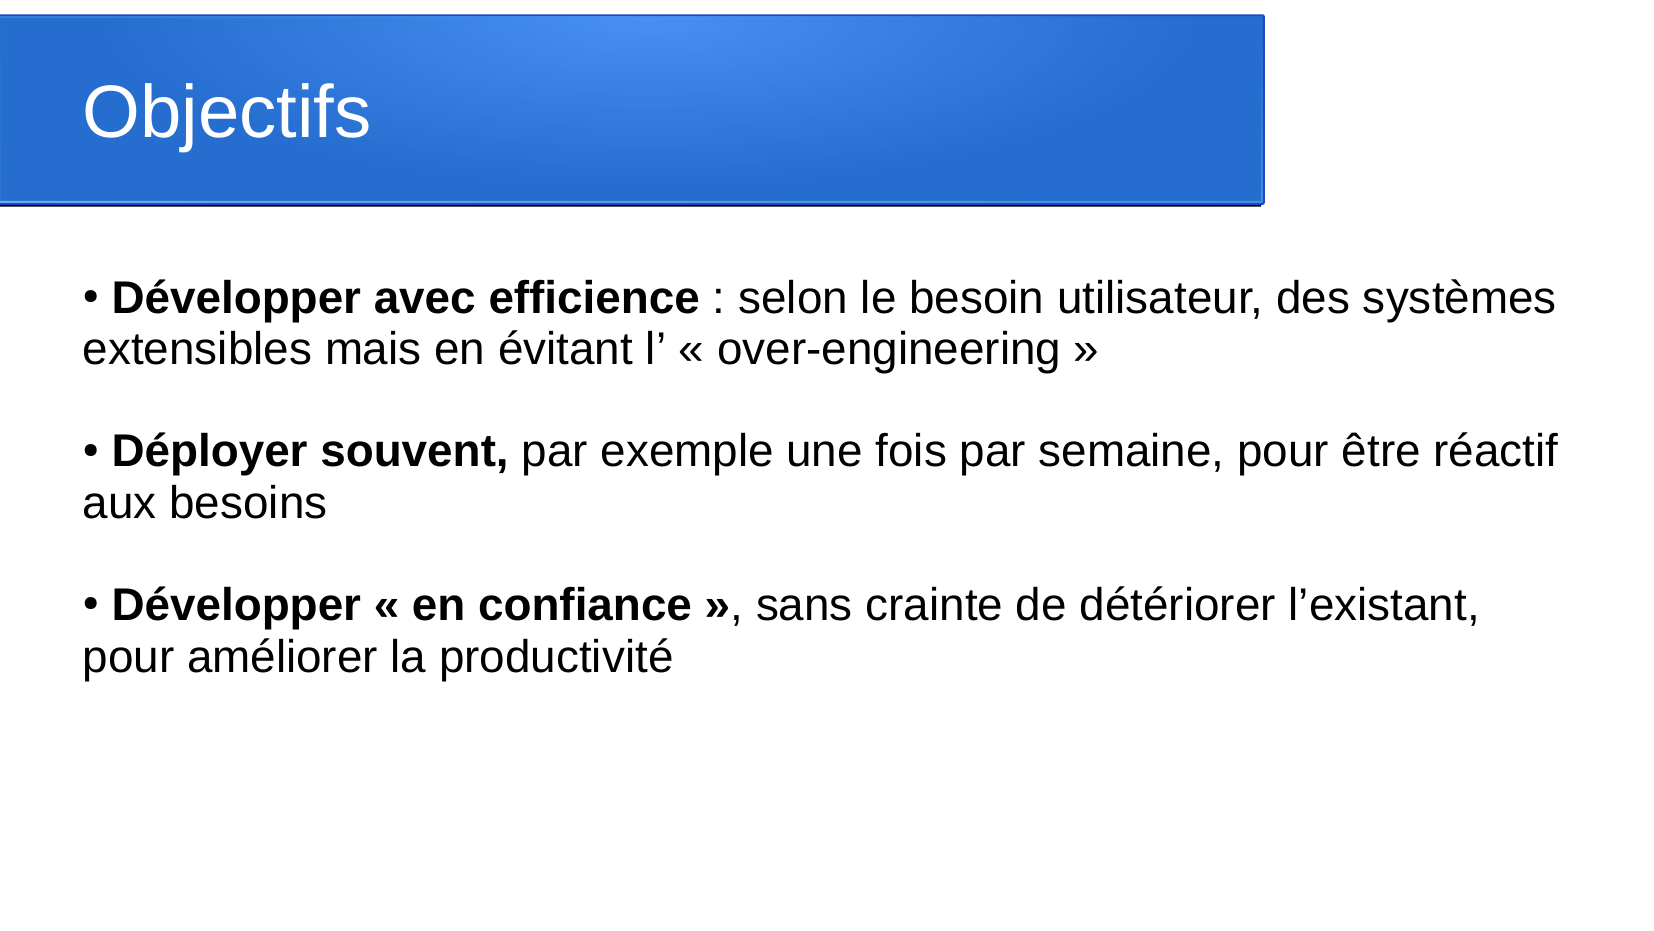

Objectifs
# Développer avec efficience : selon le besoin utilisateur, des systèmes extensibles mais en évitant l’ « over-engineering »
 Déployer souvent, par exemple une fois par semaine, pour être réactif aux besoins
 Développer « en confiance », sans crainte de détériorer l’existant, pour améliorer la productivité